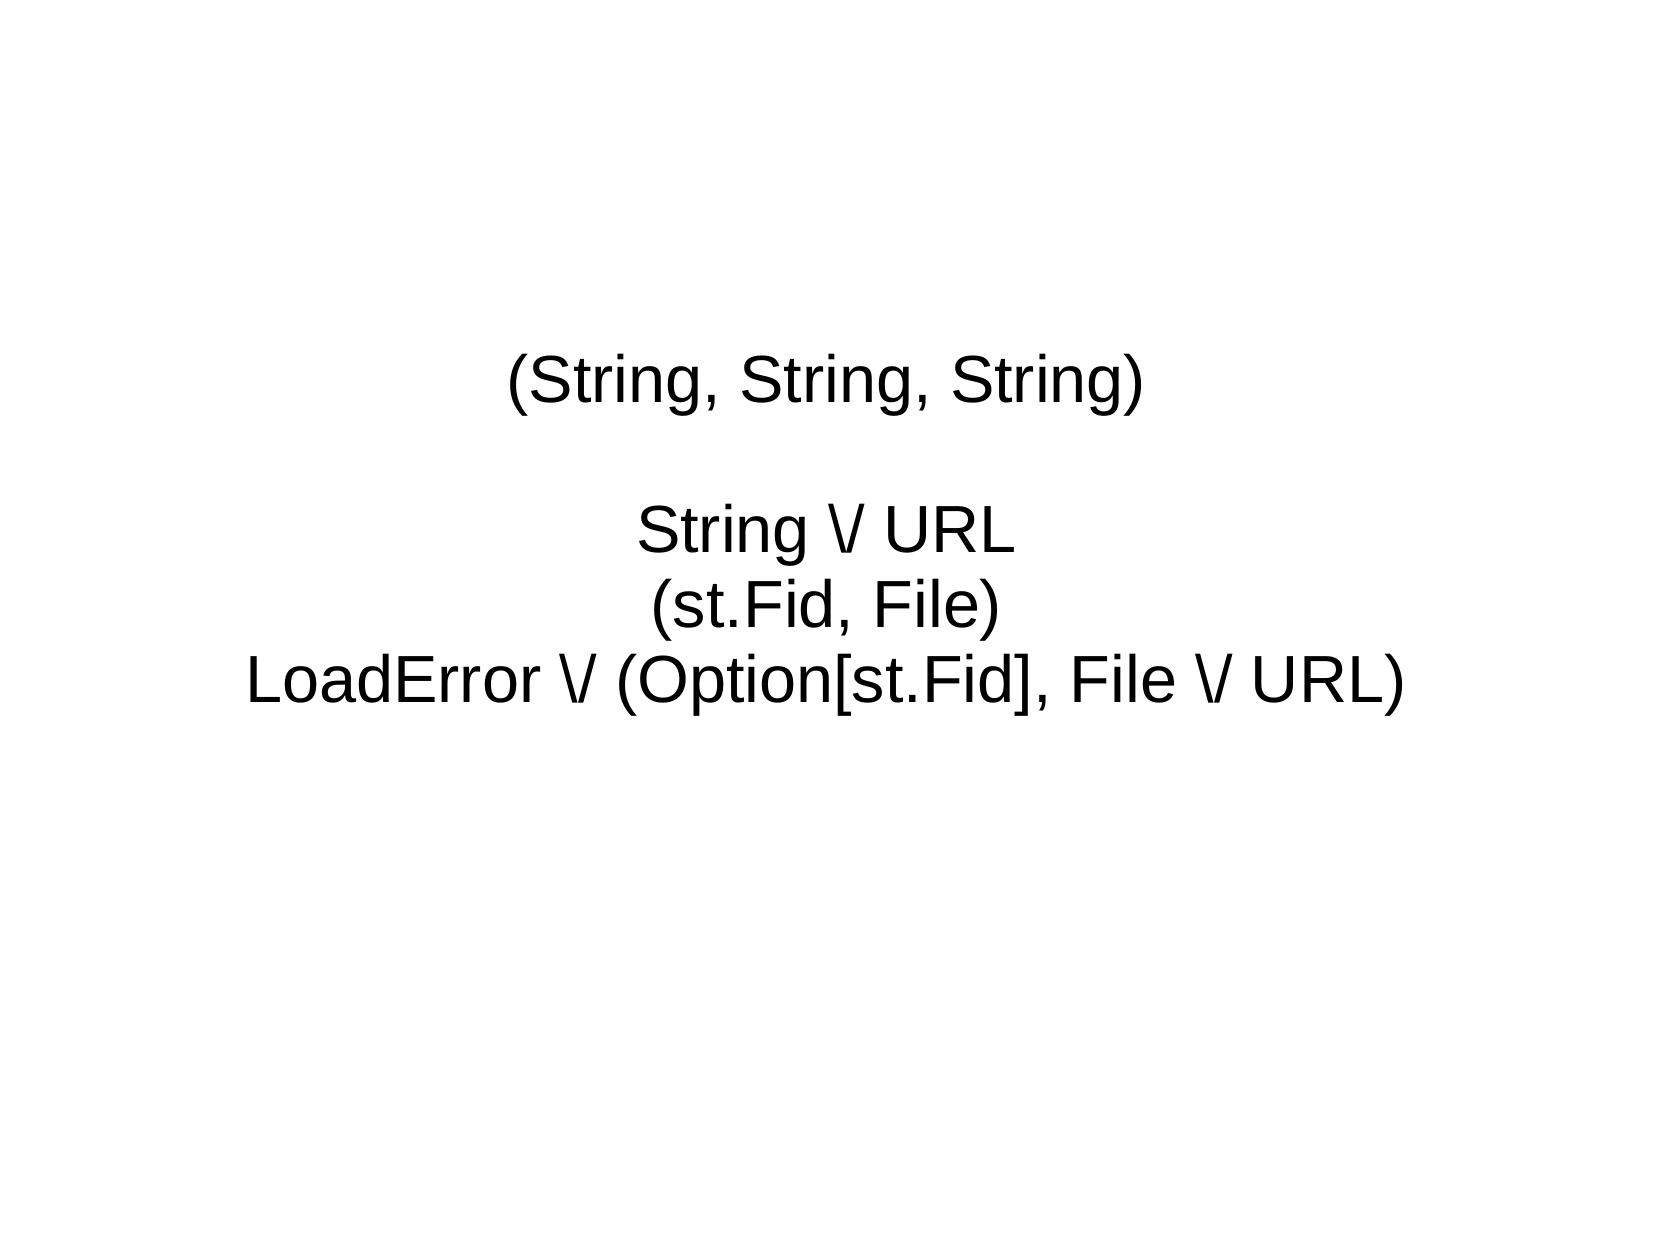

# (String, String, String)
String \/ URL
(st.Fid, File)
LoadError \/ (Option[st.Fid], File \/ URL)